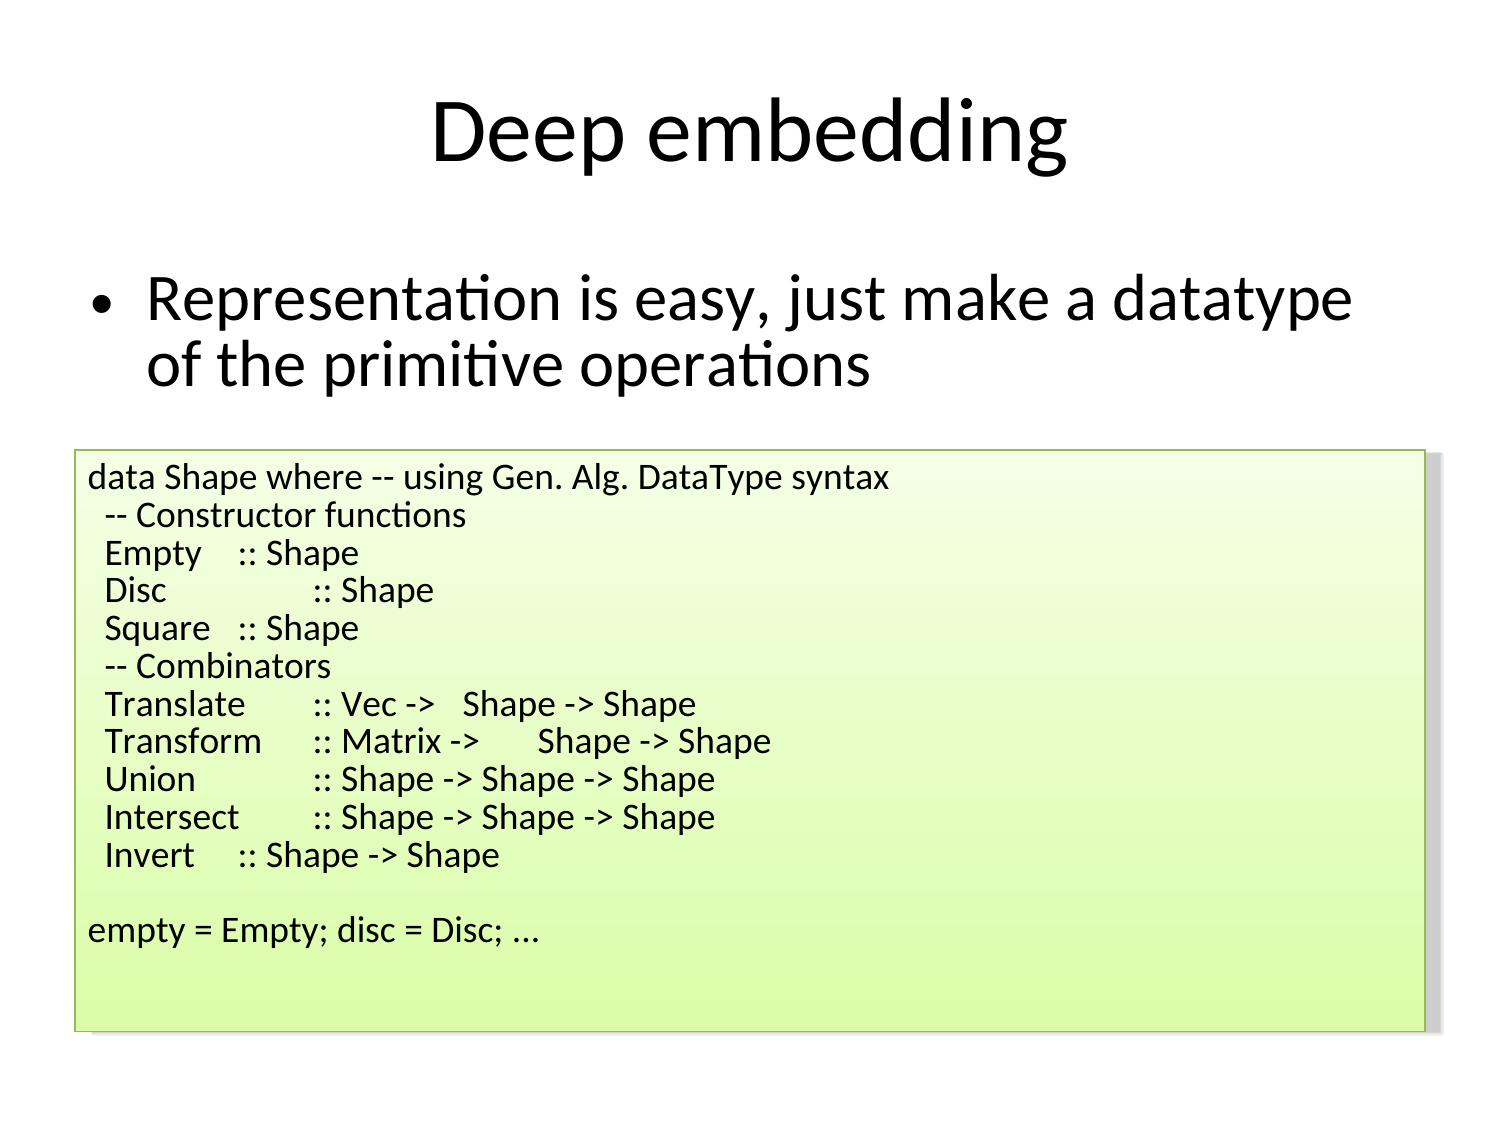

# Deep embedding
Representation is easy, just make a datatype of the primitive operations
data Shape where -- using Gen. Alg. DataType syntax
 -- Constructor functions
 Empty 	:: Shape
 Disc	 	:: Shape
 Square 	:: Shape
 -- Combinators
 Translate 	:: Vec ->	Shape -> Shape
 Transform	:: Matrix ->	Shape -> Shape
 Union 	:: Shape -> Shape -> Shape
 Intersect 	:: Shape -> Shape -> Shape
 Invert 	:: Shape -> Shape
empty = Empty; disc = Disc; ...